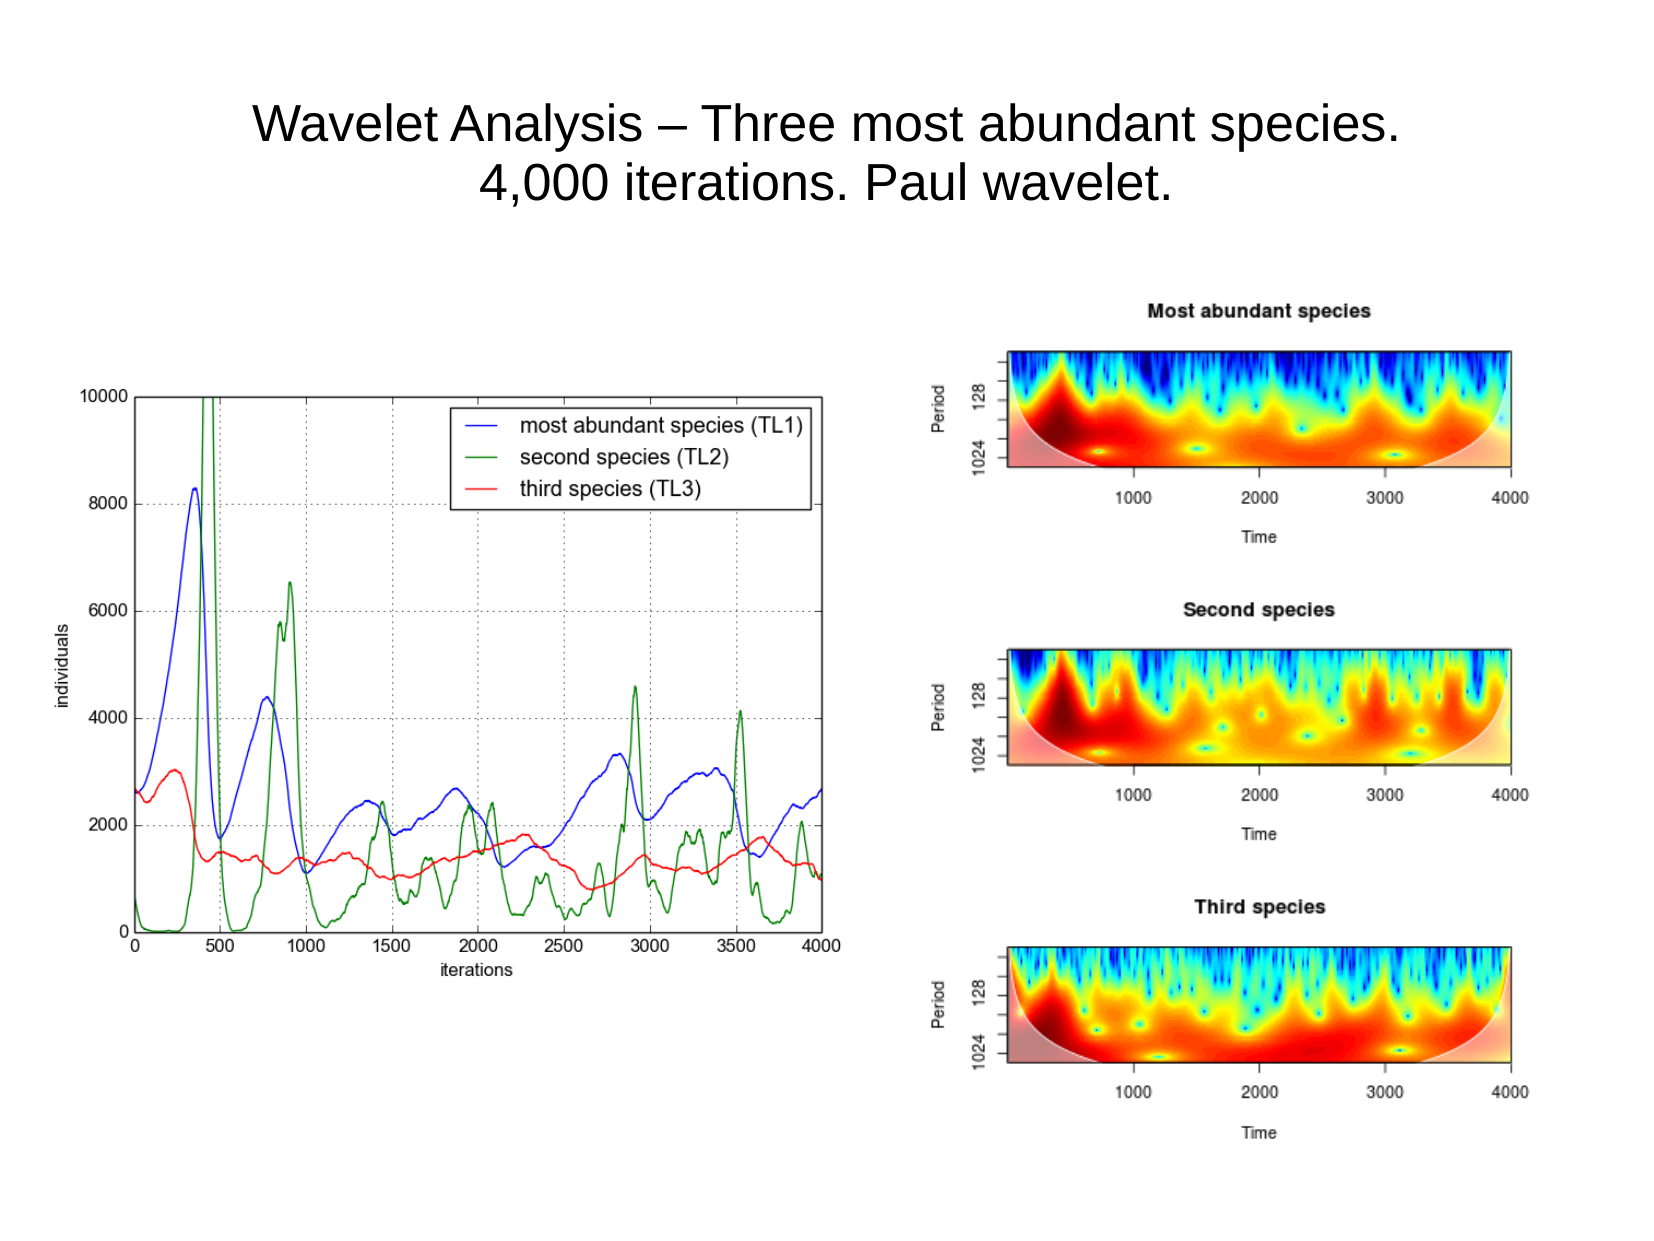

# Wavelet Analysis – Three most abundant species. 4,000 iterations. Paul wavelet.